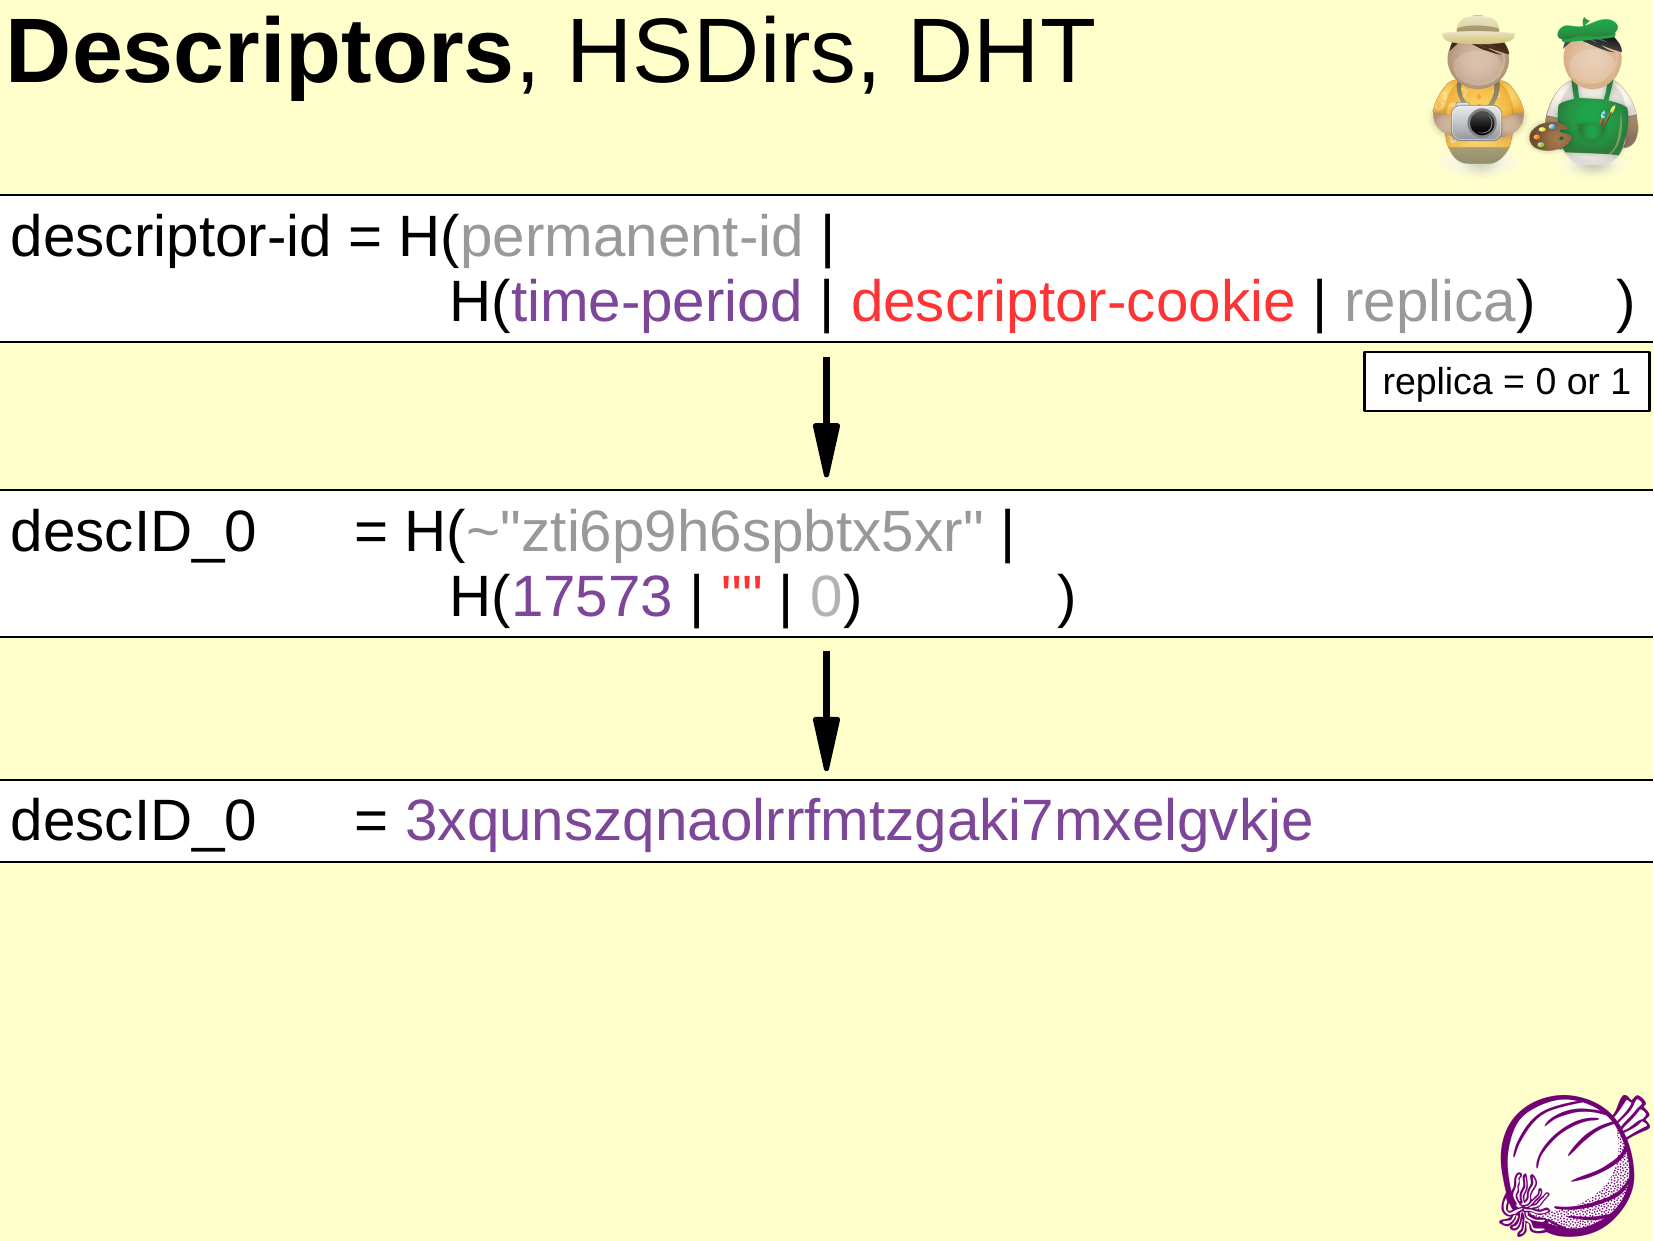

# Descriptors, HSDirs, DHT
descriptor-id = H(permanent-id |
 H(time-period | descriptor-cookie | replica) )
replica = 0 or 1
descID_0 = H(~"zti6p9h6spbtx5xr" |
 H(17573 | "" | 0) )
descID_0 = 3xqunszqnaolrrfmtzgaki7mxelgvkje